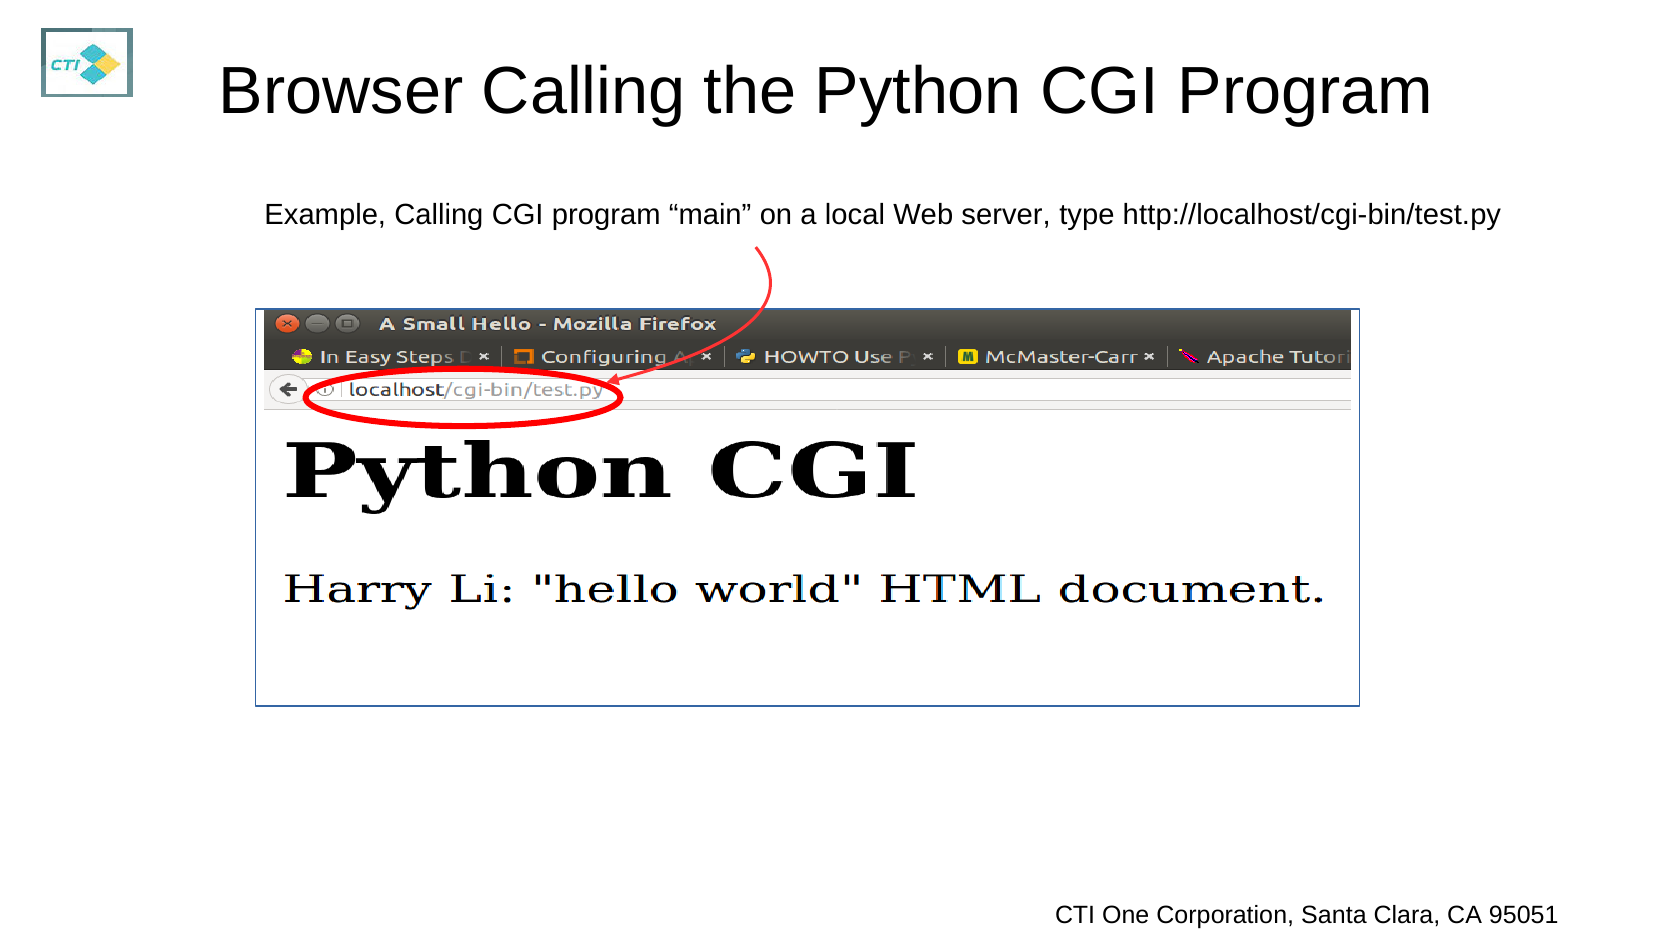

# Browser Calling the Python CGI Program
Example, Calling CGI program “main” on a local Web server, type http://localhost/cgi-bin/test.py
CTI One Corporation, Santa Clara, CA 95051